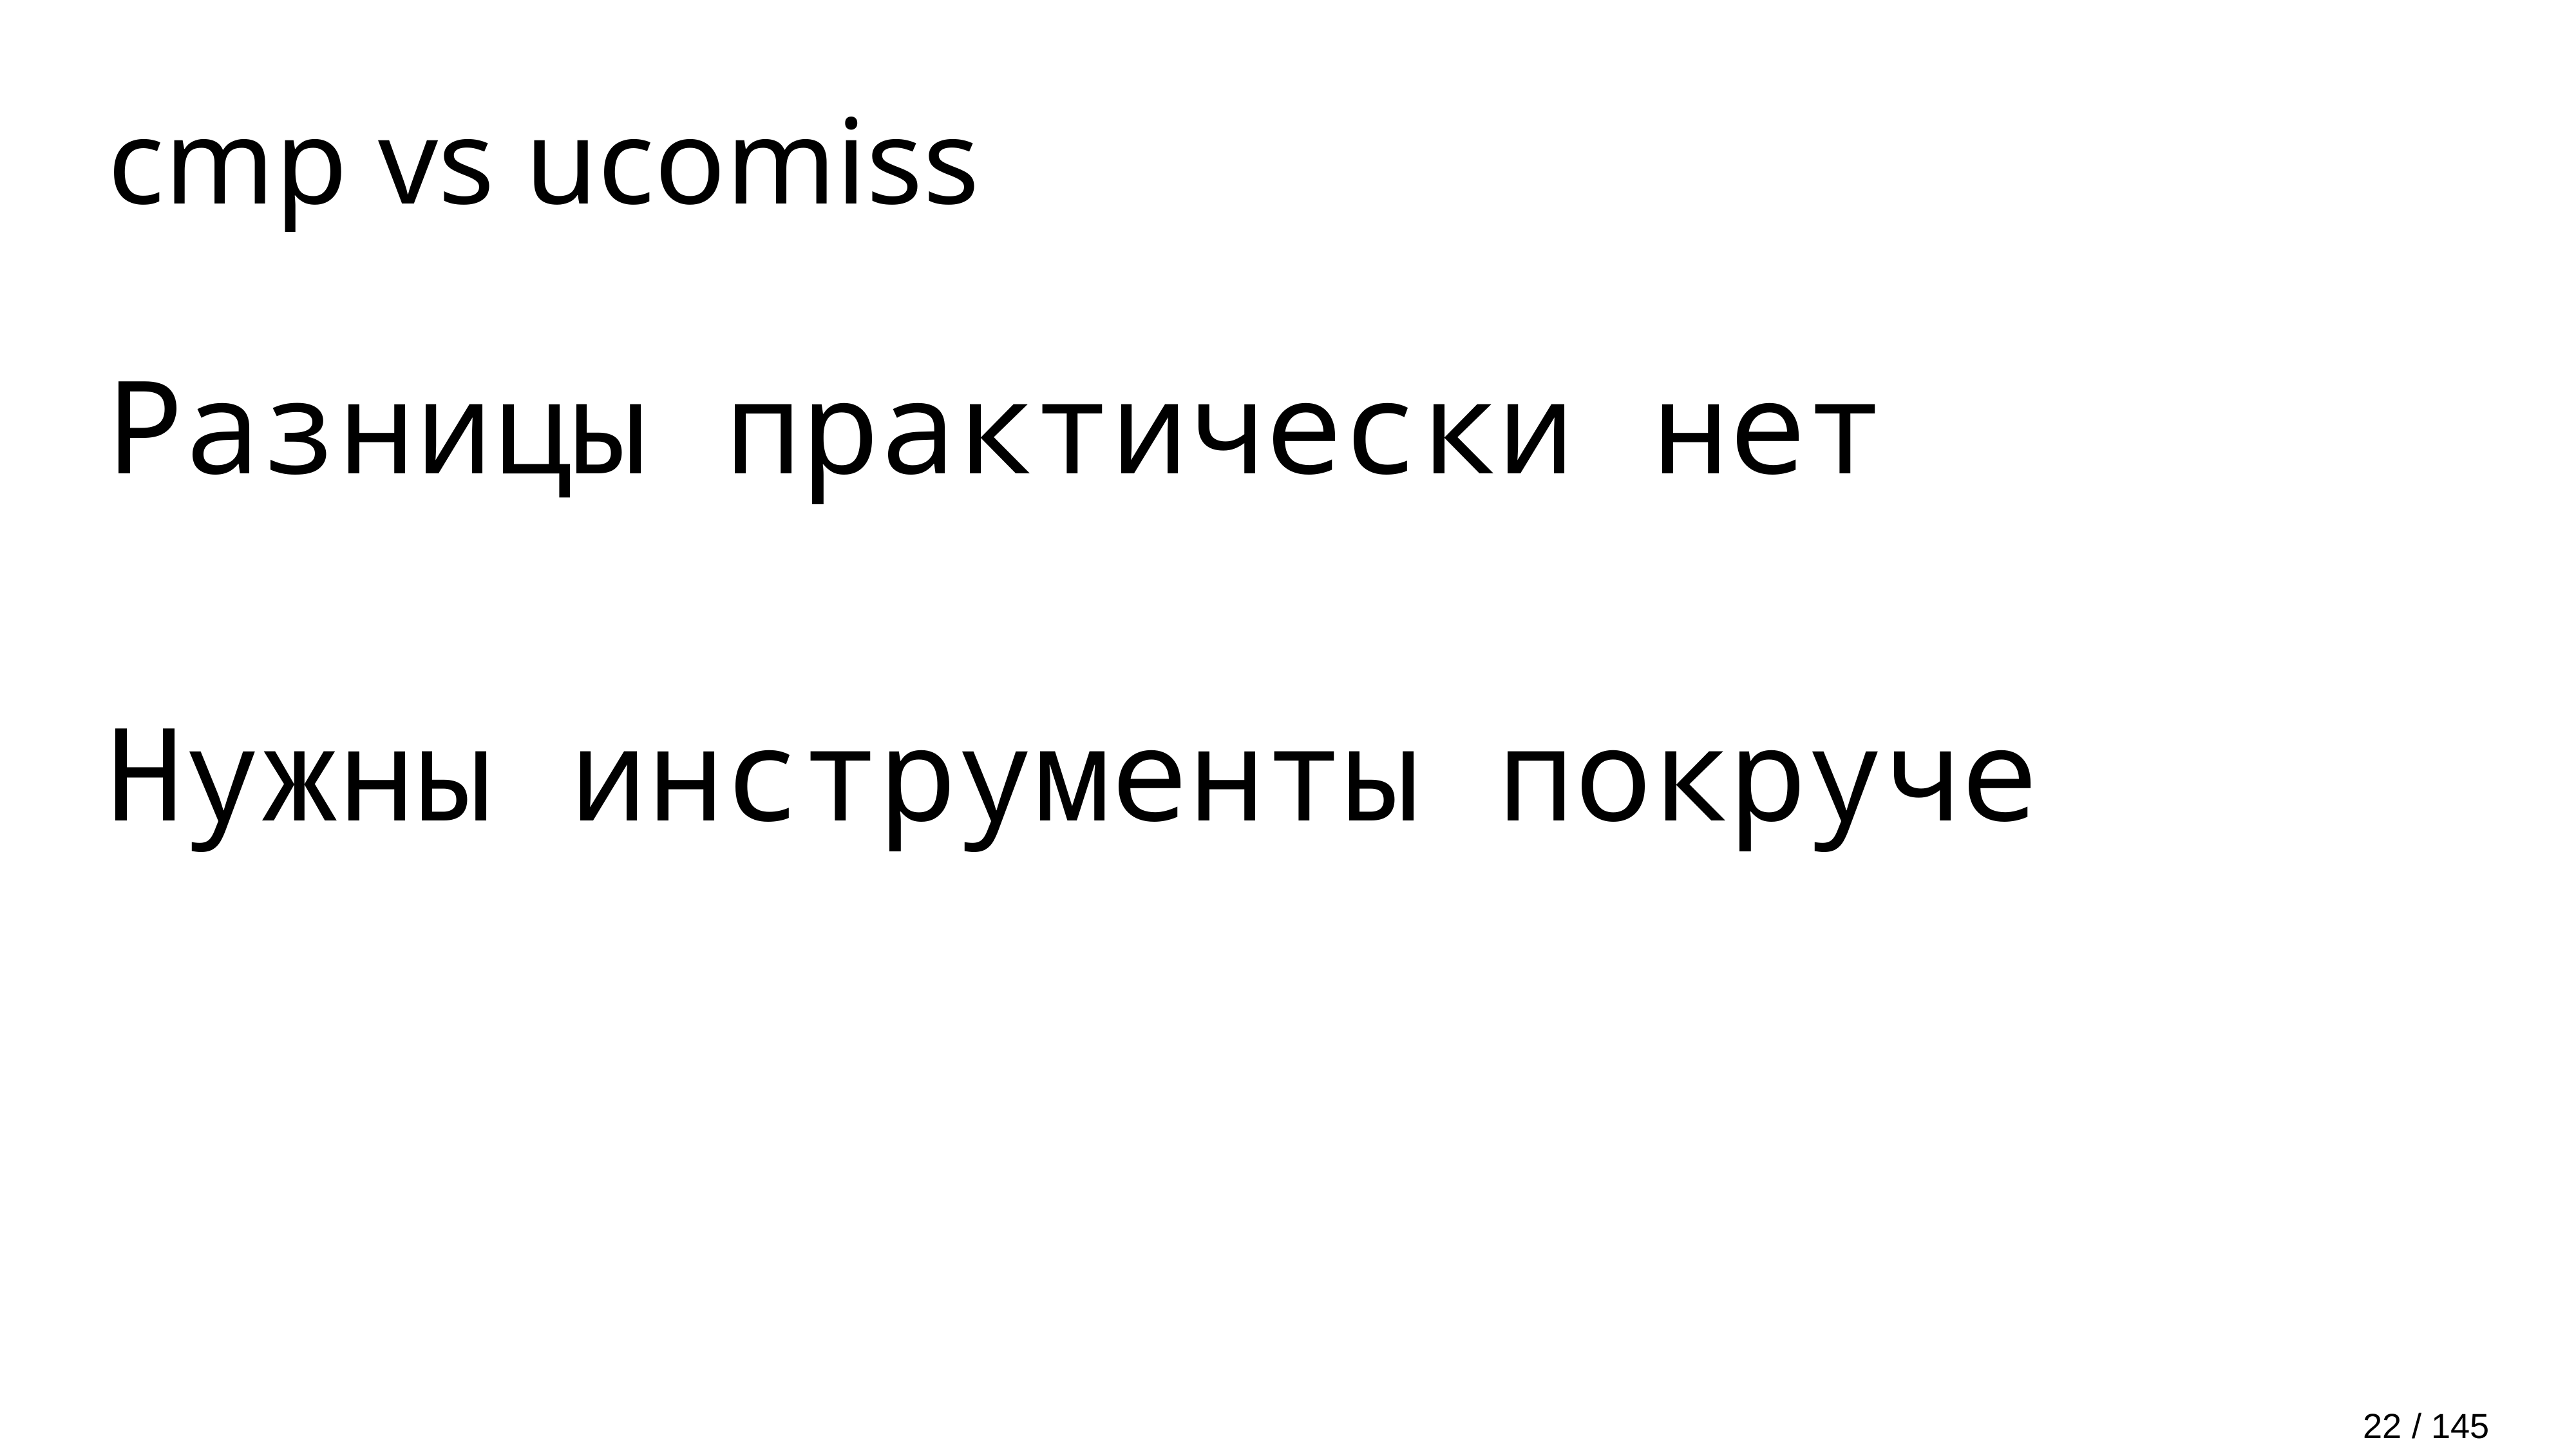

# cmp vs ucomiss
Разницы практически нет
Нужны инструменты покруче